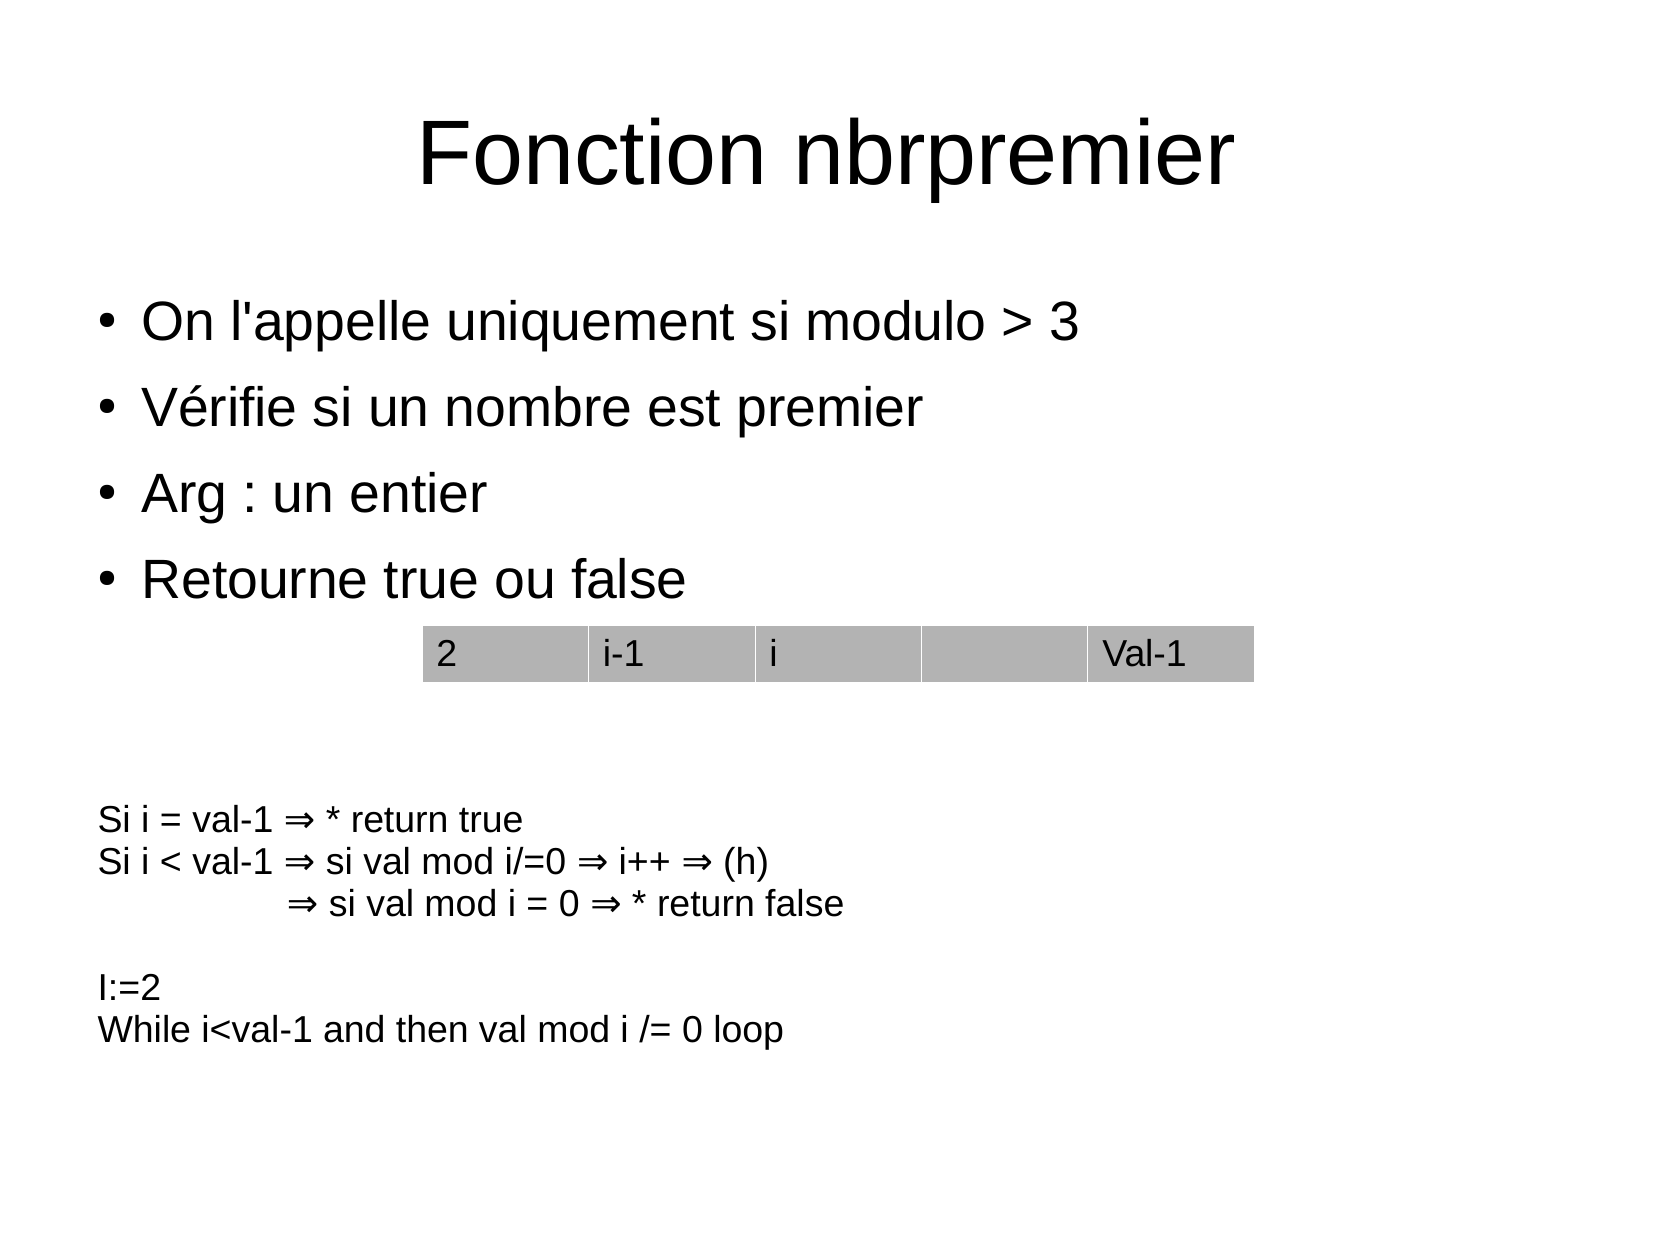

# Fonction nbrpremier
On l'appelle uniquement si modulo > 3
Vérifie si un nombre est premier
Arg : un entier
Retourne true ou false
| 2 | i-1 | i | | Val-1 |
| --- | --- | --- | --- | --- |
Si i = val-1 ⇒ * return true
Si i < val-1 ⇒ si val mod i/=0 ⇒ i++ ⇒ (h)
		 ⇒ si val mod i = 0 ⇒ * return false
I:=2
While i<val-1 and then val mod i /= 0 loop